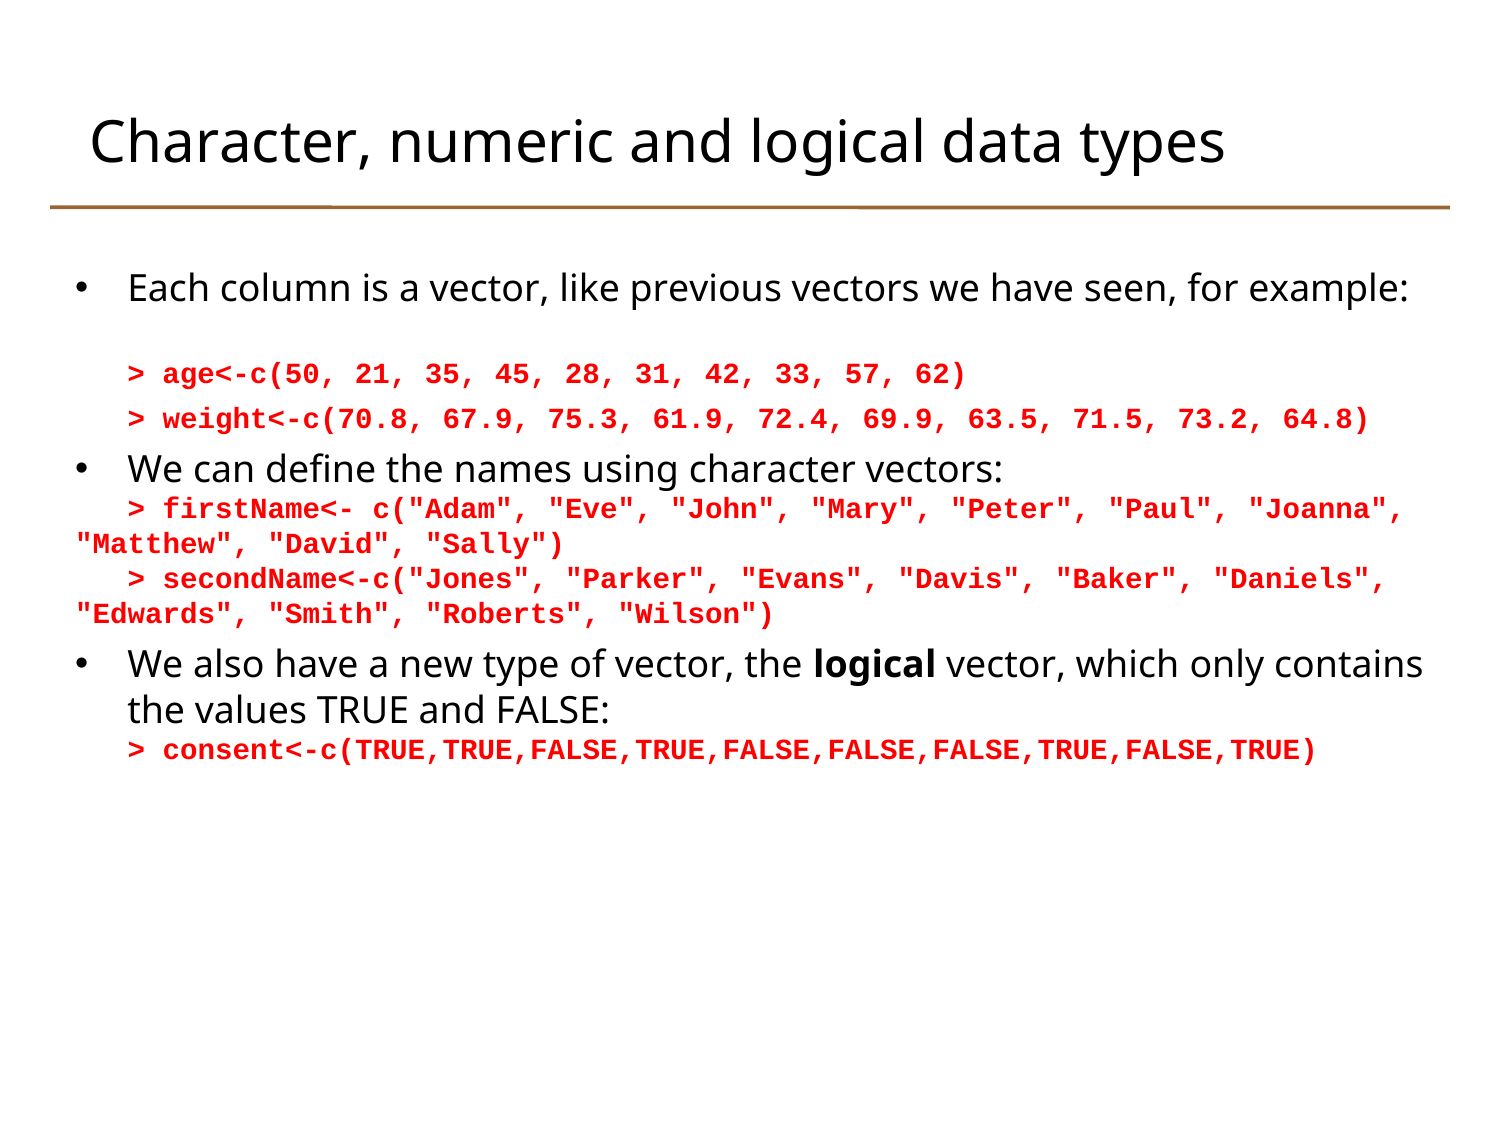

Character, numeric and logical data types
Each column is a vector, like previous vectors we have seen, for example:
> age<-c(50, 21, 35, 45, 28, 31, 42, 33, 57, 62)
 > weight<-c(70.8, 67.9, 75.3, 61.9, 72.4, 69.9, 63.5, 71.5, 73.2, 64.8)
We can define the names using character vectors:
 > firstName<- c("Adam", "Eve", "John", "Mary", "Peter", "Paul", "Joanna", "Matthew", "David", "Sally")
 > secondName<-c("Jones", "Parker", "Evans", "Davis", "Baker", "Daniels", "Edwards", "Smith", "Roberts", "Wilson")
We also have a new type of vector, the logical vector, which only contains the values TRUE and FALSE:
 > consent<-c(TRUE,TRUE,FALSE,TRUE,FALSE,FALSE,FALSE,TRUE,FALSE,TRUE)